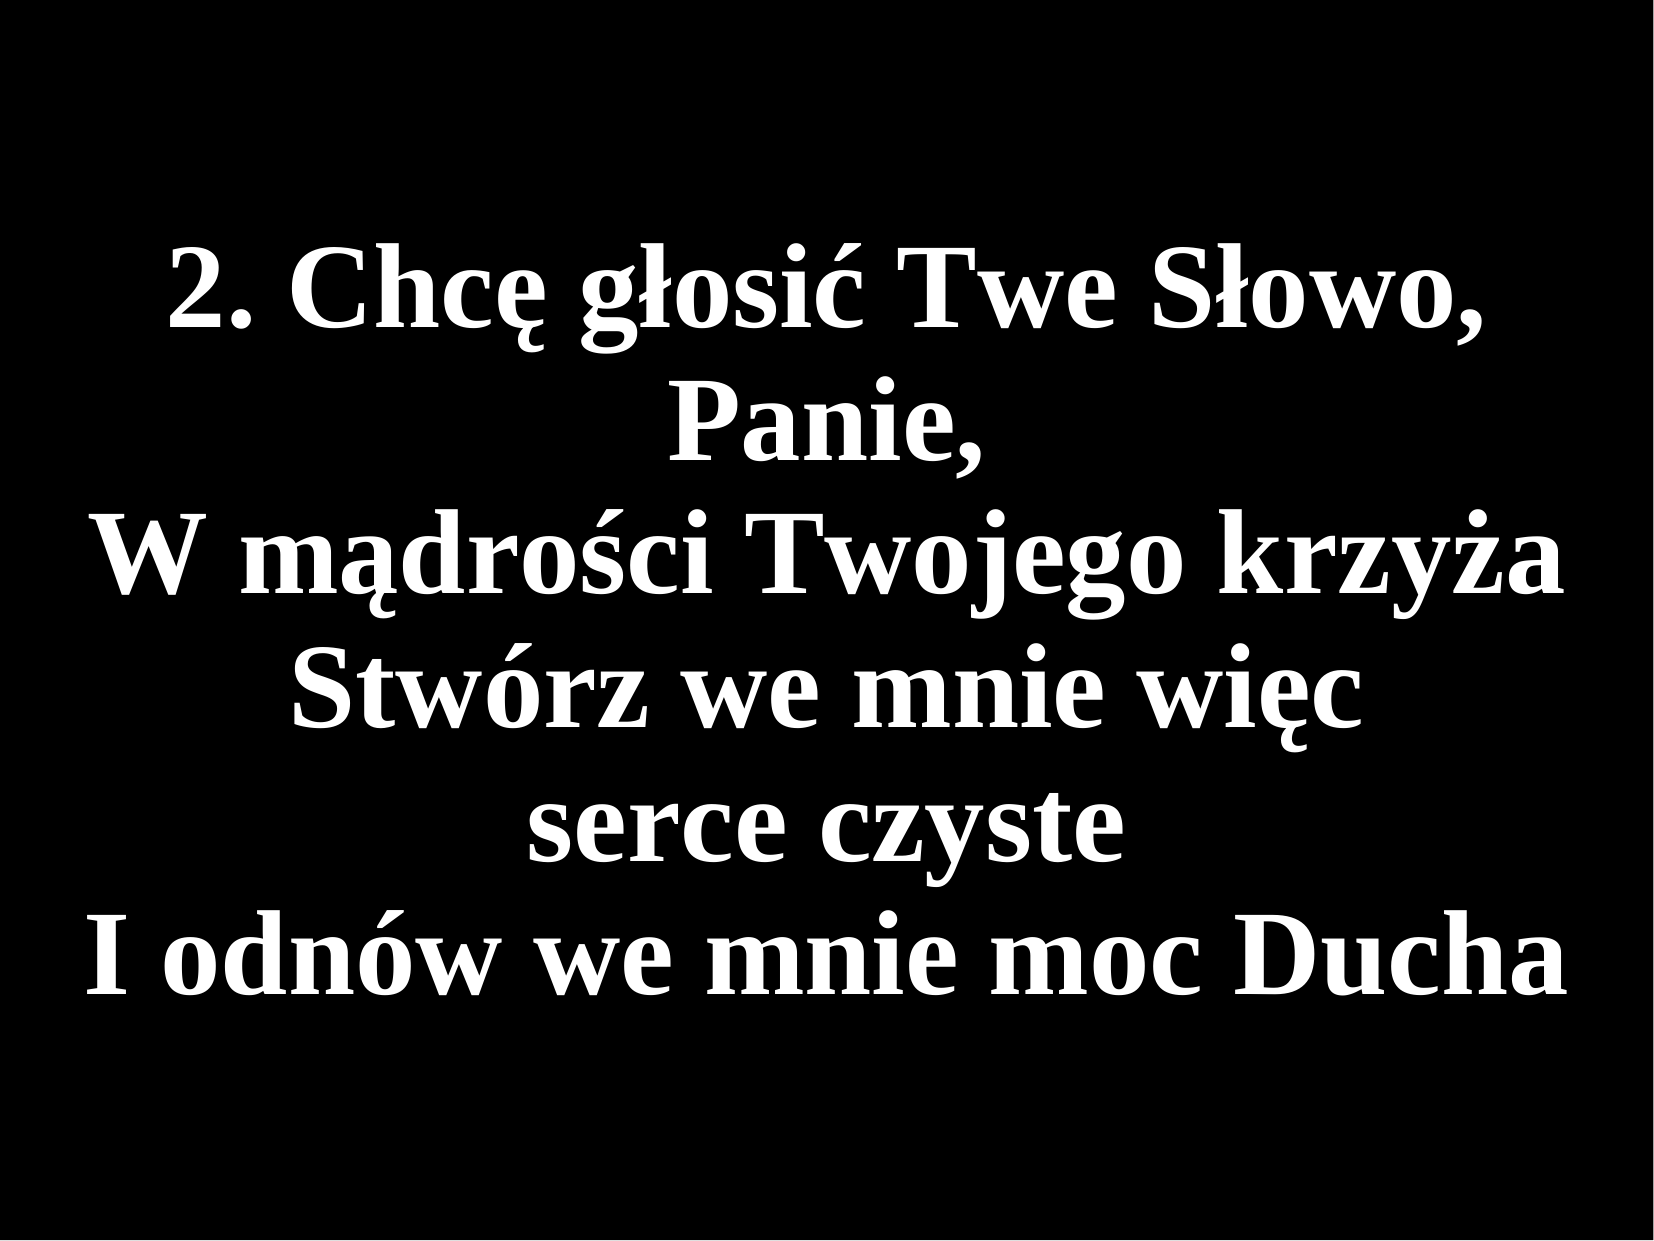

# 2. Chcę głosić Twe Słowo, Panie, W mądrości Twojego krzyża Stwórz we mnie więc serce czyste I odnów we mnie moc Ducha